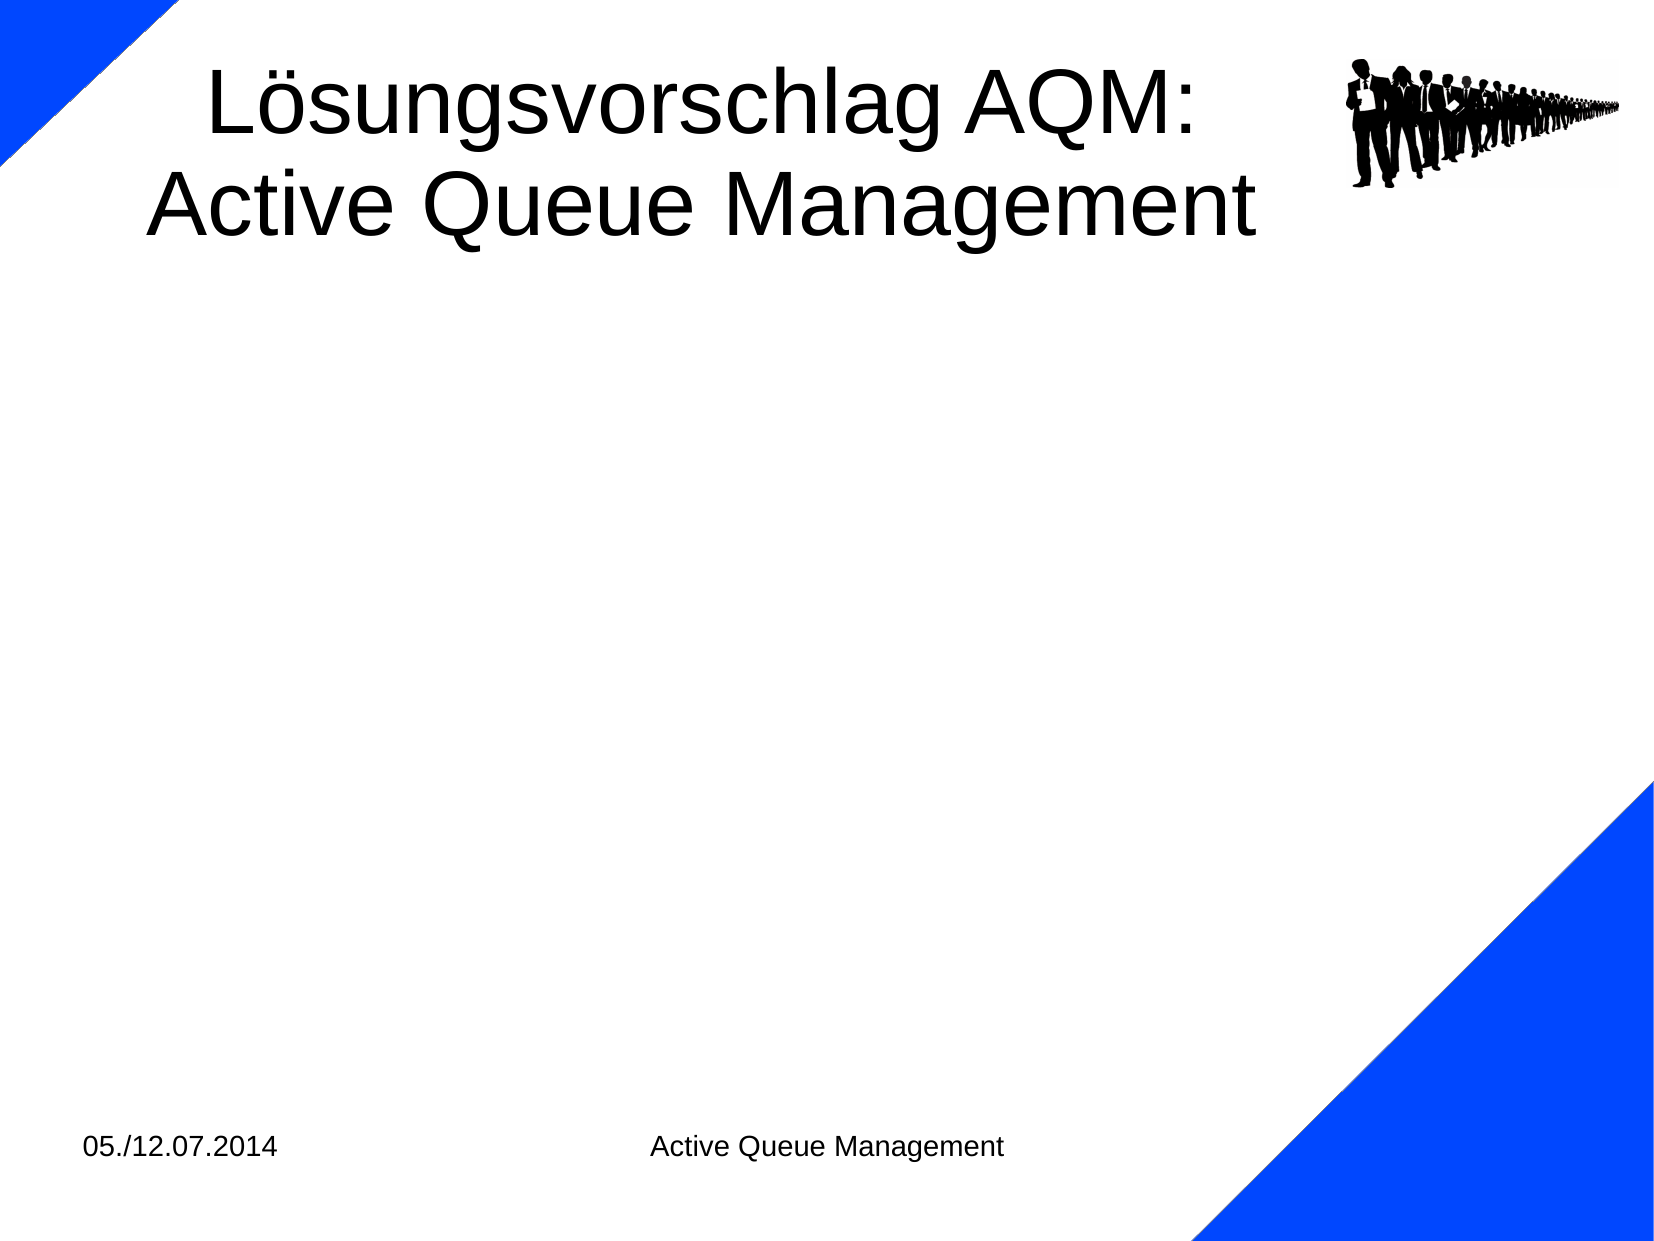

# Lösungsvorschlag AQM: Active Queue Management
05.07.2014/12.07.2014
Active Queue Management